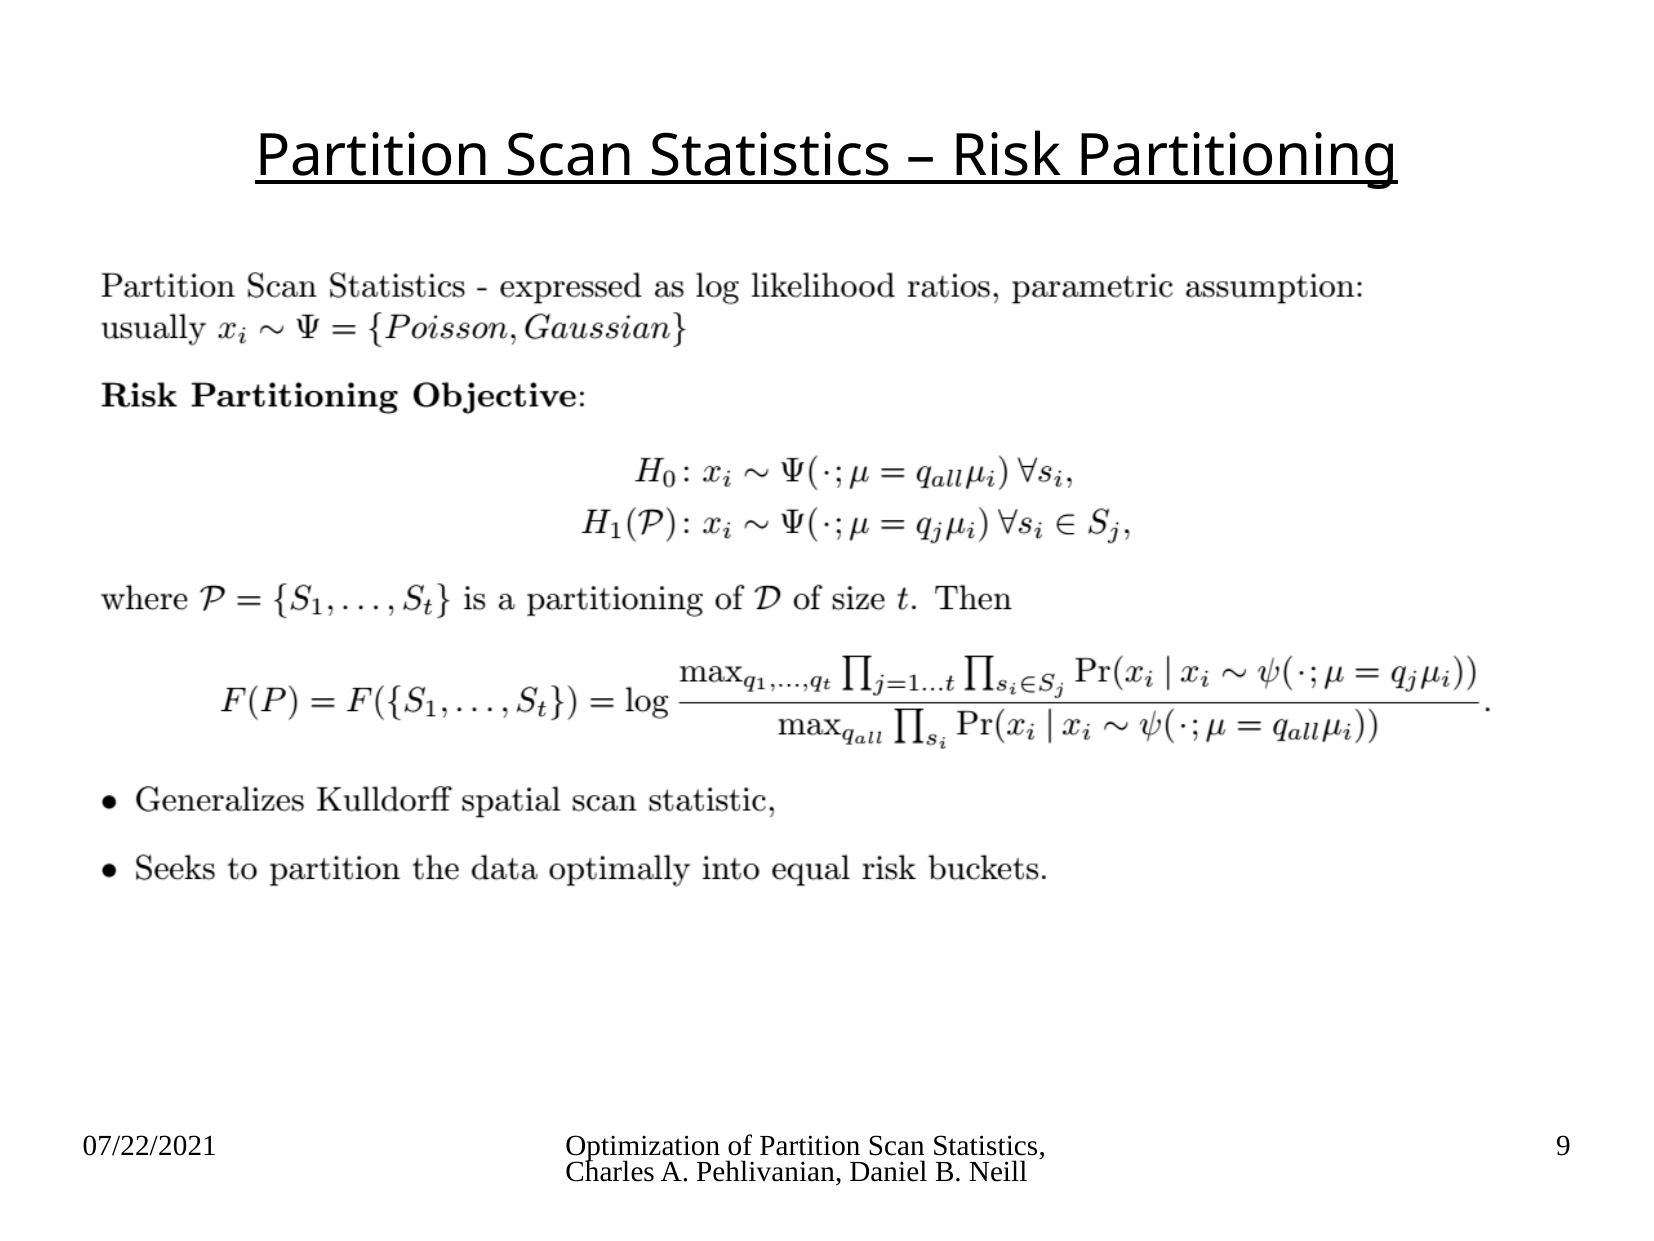

# Partition Scan Statistics – Risk Partitioning
07/22/2021
Optimization of Partition Scan Statistics, Charles A. Pehlivanian, Daniel B. Neill
9